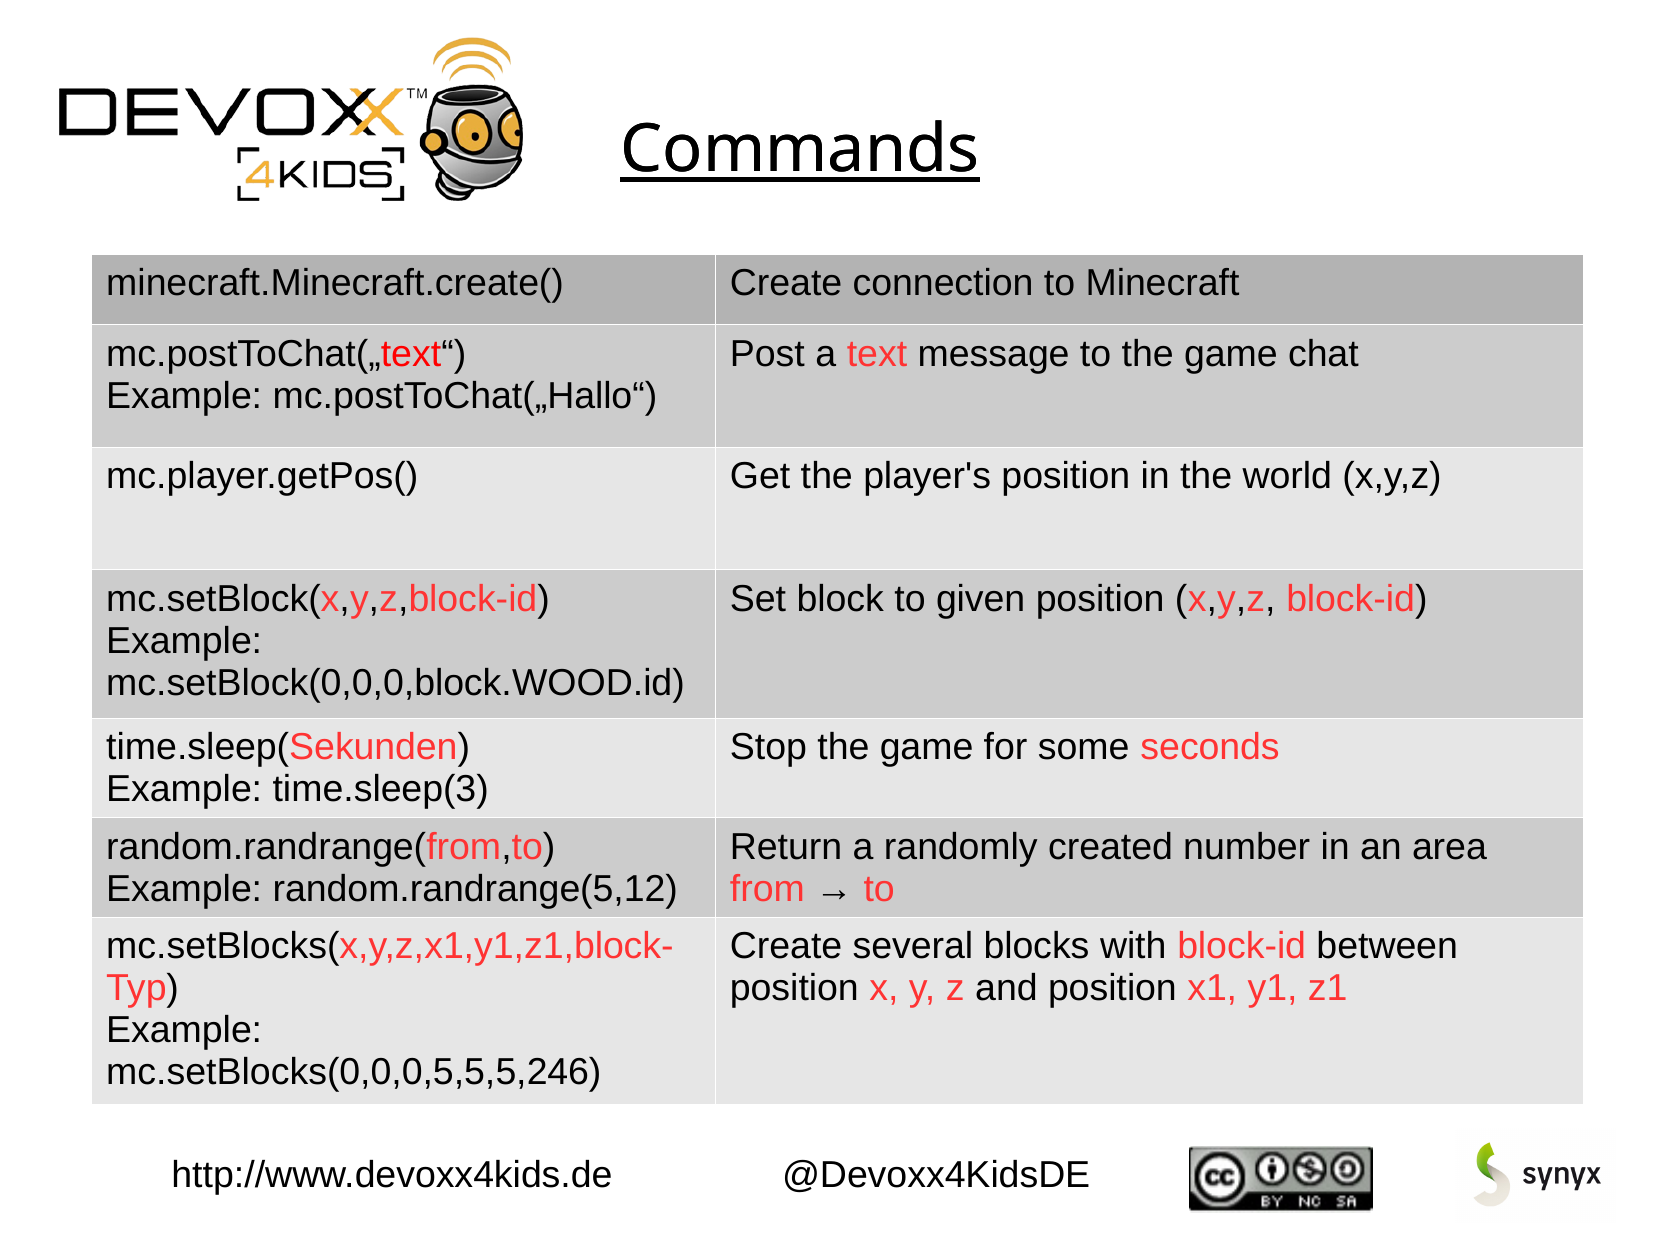

#
Commands
Commands
| minecraft.Minecraft.create() | Create connection to Minecraft |
| --- | --- |
| mc.postToChat(„text“) Example: mc.postToChat(„Hallo“) | Post a text message to the game chat |
| mc.player.getPos() | Get the player's position in the world (x,y,z) |
| mc.setBlock(x,y,z,block-id) Example: mc.setBlock(0,0,0,block.WOOD.id) | Set block to given position (x,y,z, block-id) |
| time.sleep(Sekunden) Example: time.sleep(3) | Stop the game for some seconds |
| random.randrange(from,to) Example: random.randrange(5,12) | Return a randomly created number in an area from → to |
| mc.setBlocks(x,y,z,x1,y1,z1,block-Typ) Example: mc.setBlocks(0,0,0,5,5,5,246) | Create several blocks with block-id between position x, y, z and position x1, y1, z1 |